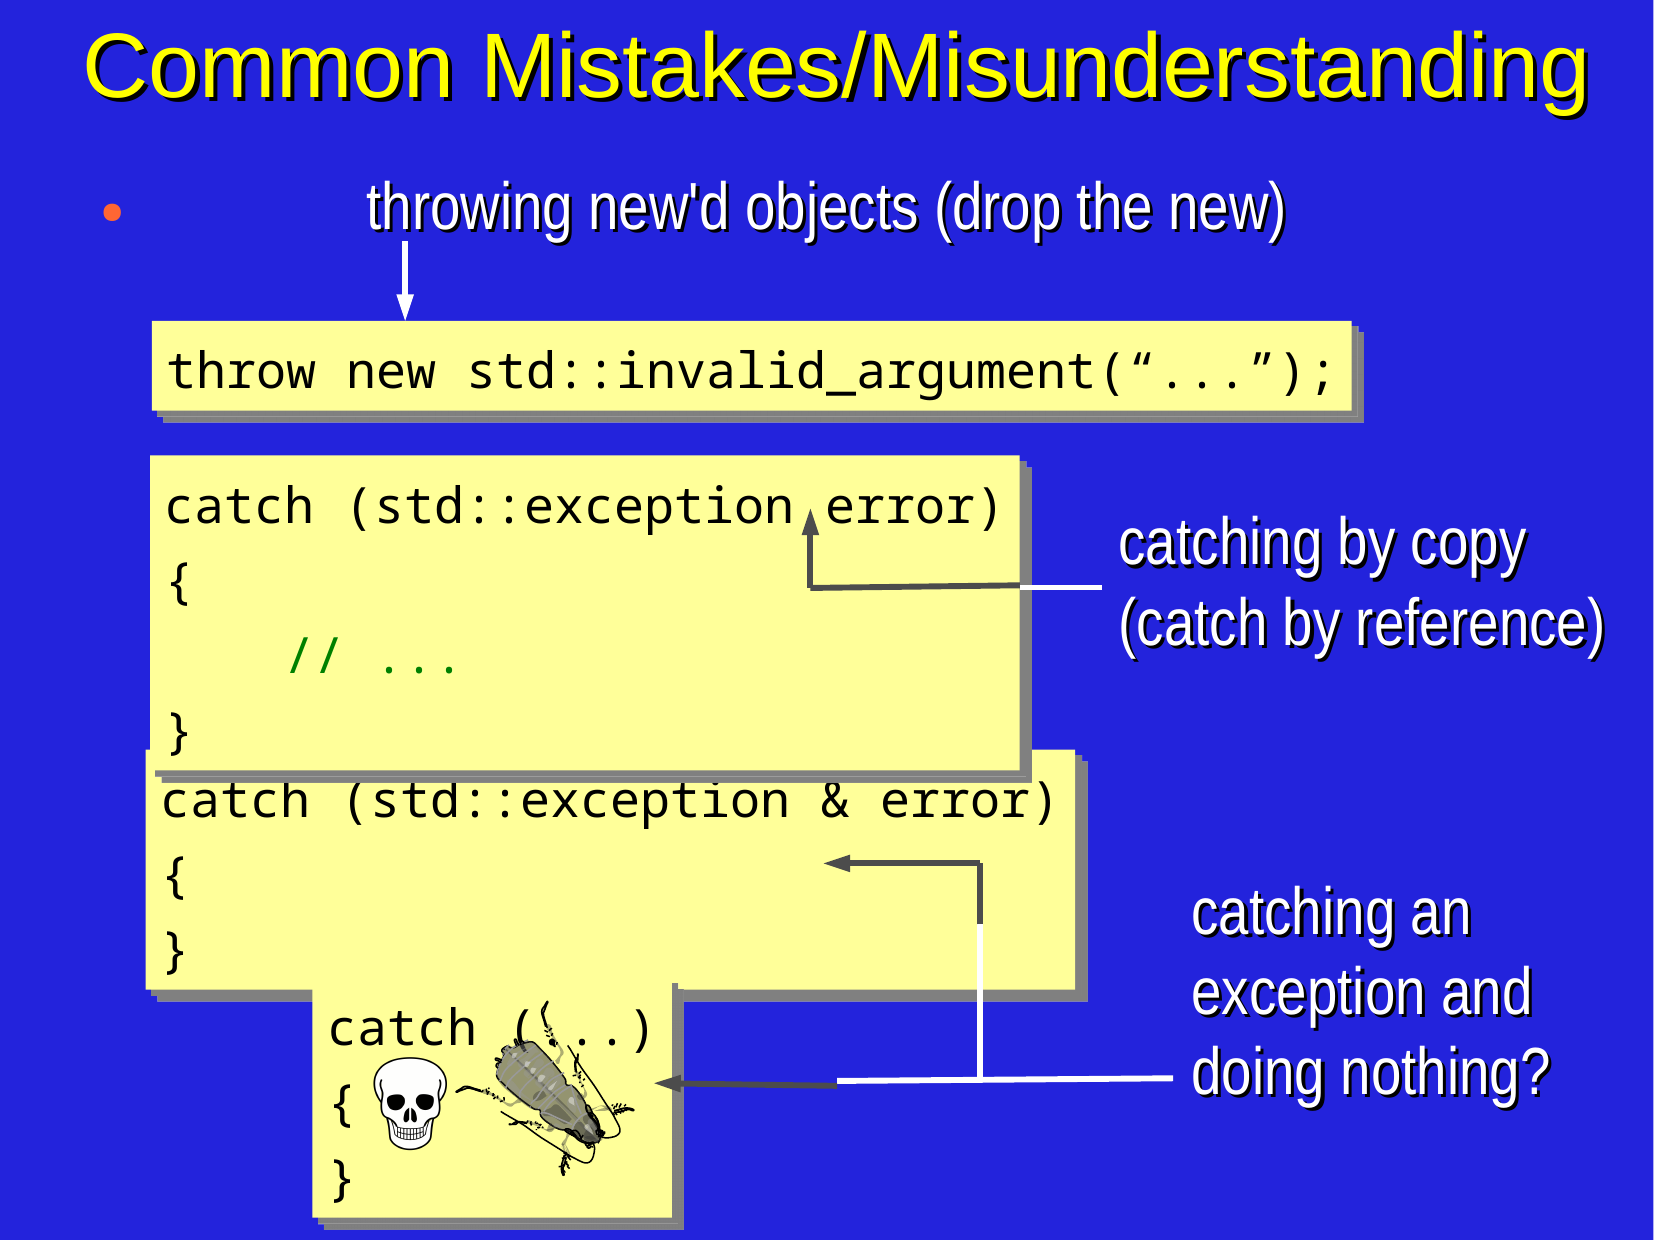

# Common Mistakes/Misunderstanding
throwing new'd objects (drop the new)
throw new std::invalid_argument(“...”);
catch (std::exception error)
{
 // ...
}
catching by copy (catch by reference)
catch (std::exception & error)
{
}
catching an exception and
doing nothing?
catch (...)
{
}